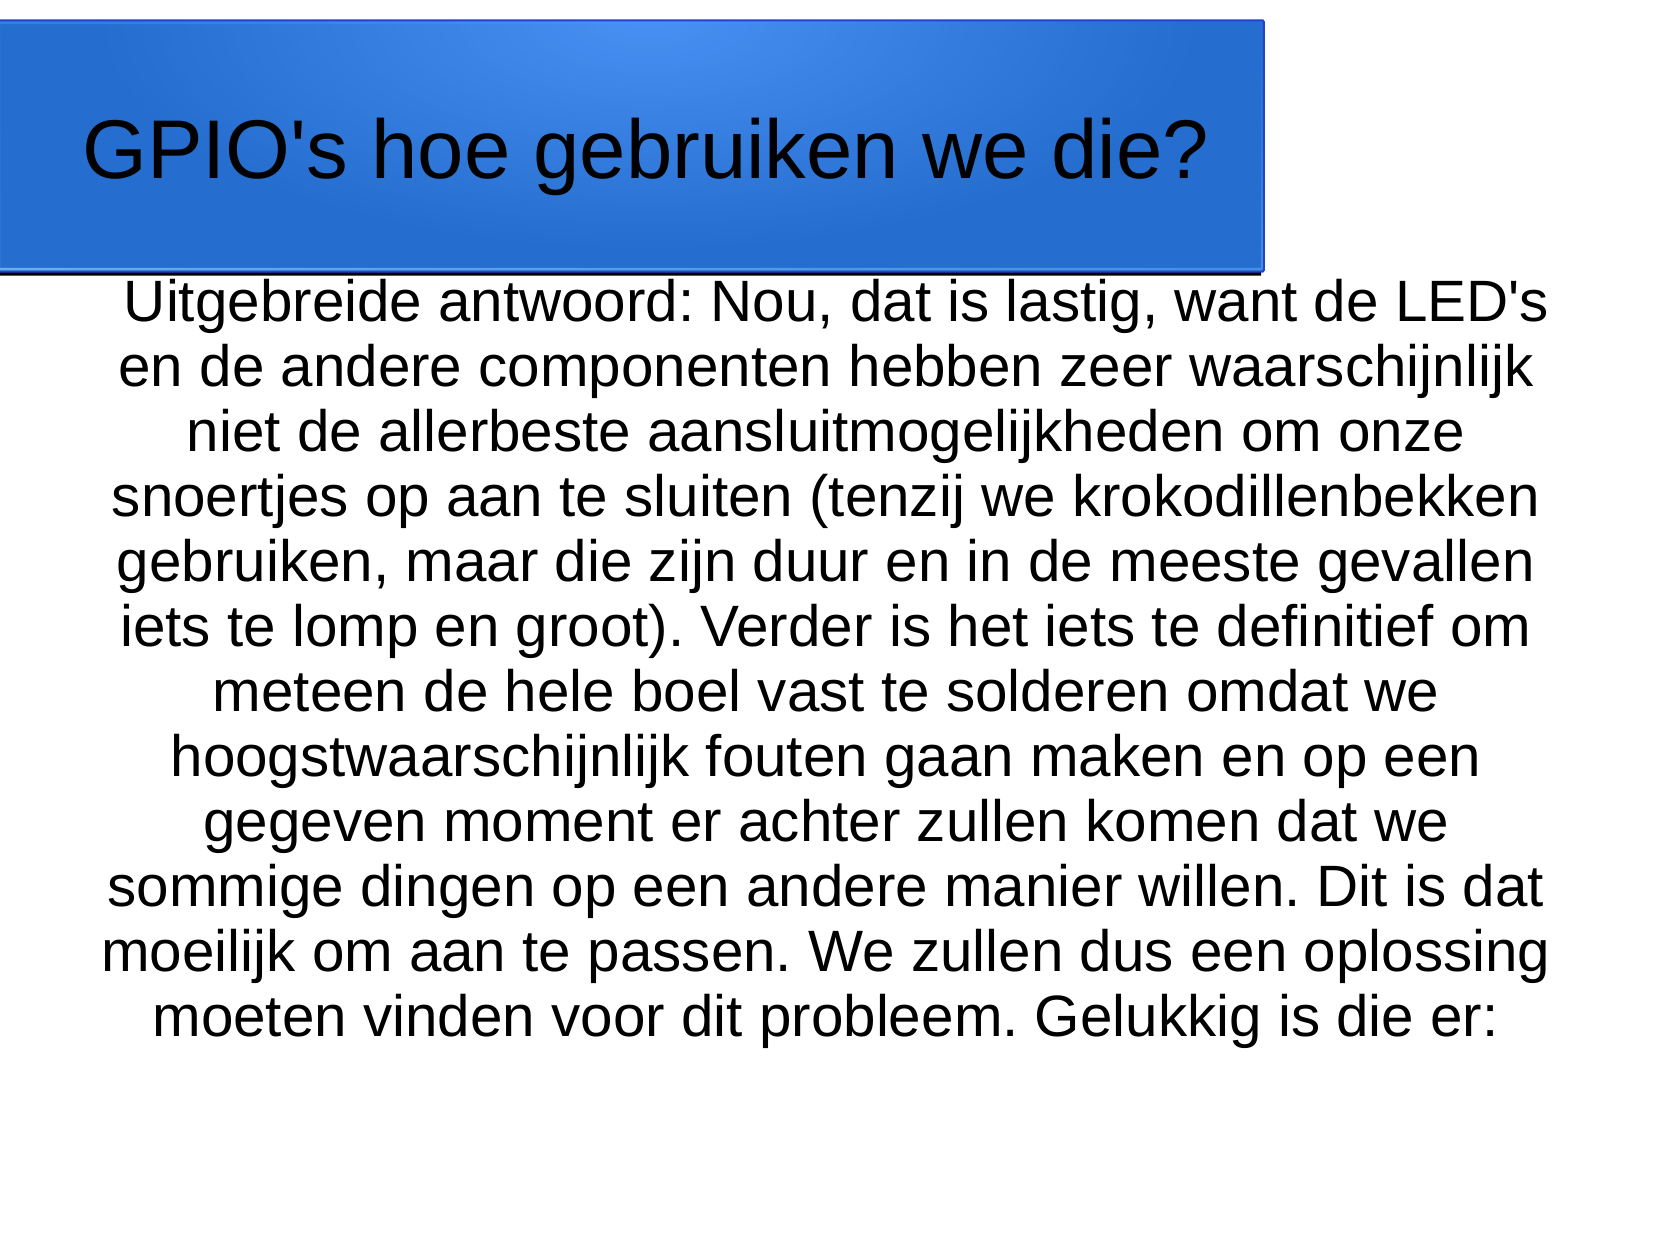

# GPIO's hoe gebruiken we die?
Uitgebreide antwoord: Nou, dat is lastig, want de LED's en de andere componenten hebben zeer waarschijnlijk niet de allerbeste aansluitmogelijkheden om onze snoertjes op aan te sluiten (tenzij we krokodillenbekken gebruiken, maar die zijn duur en in de meeste gevallen iets te lomp en groot). Verder is het iets te definitief om meteen de hele boel vast te solderen omdat we hoogstwaarschijnlijk fouten gaan maken en op een gegeven moment er achter zullen komen dat we sommige dingen op een andere manier willen. Dit is dat moeilijk om aan te passen. We zullen dus een oplossing moeten vinden voor dit probleem. Gelukkig is die er: